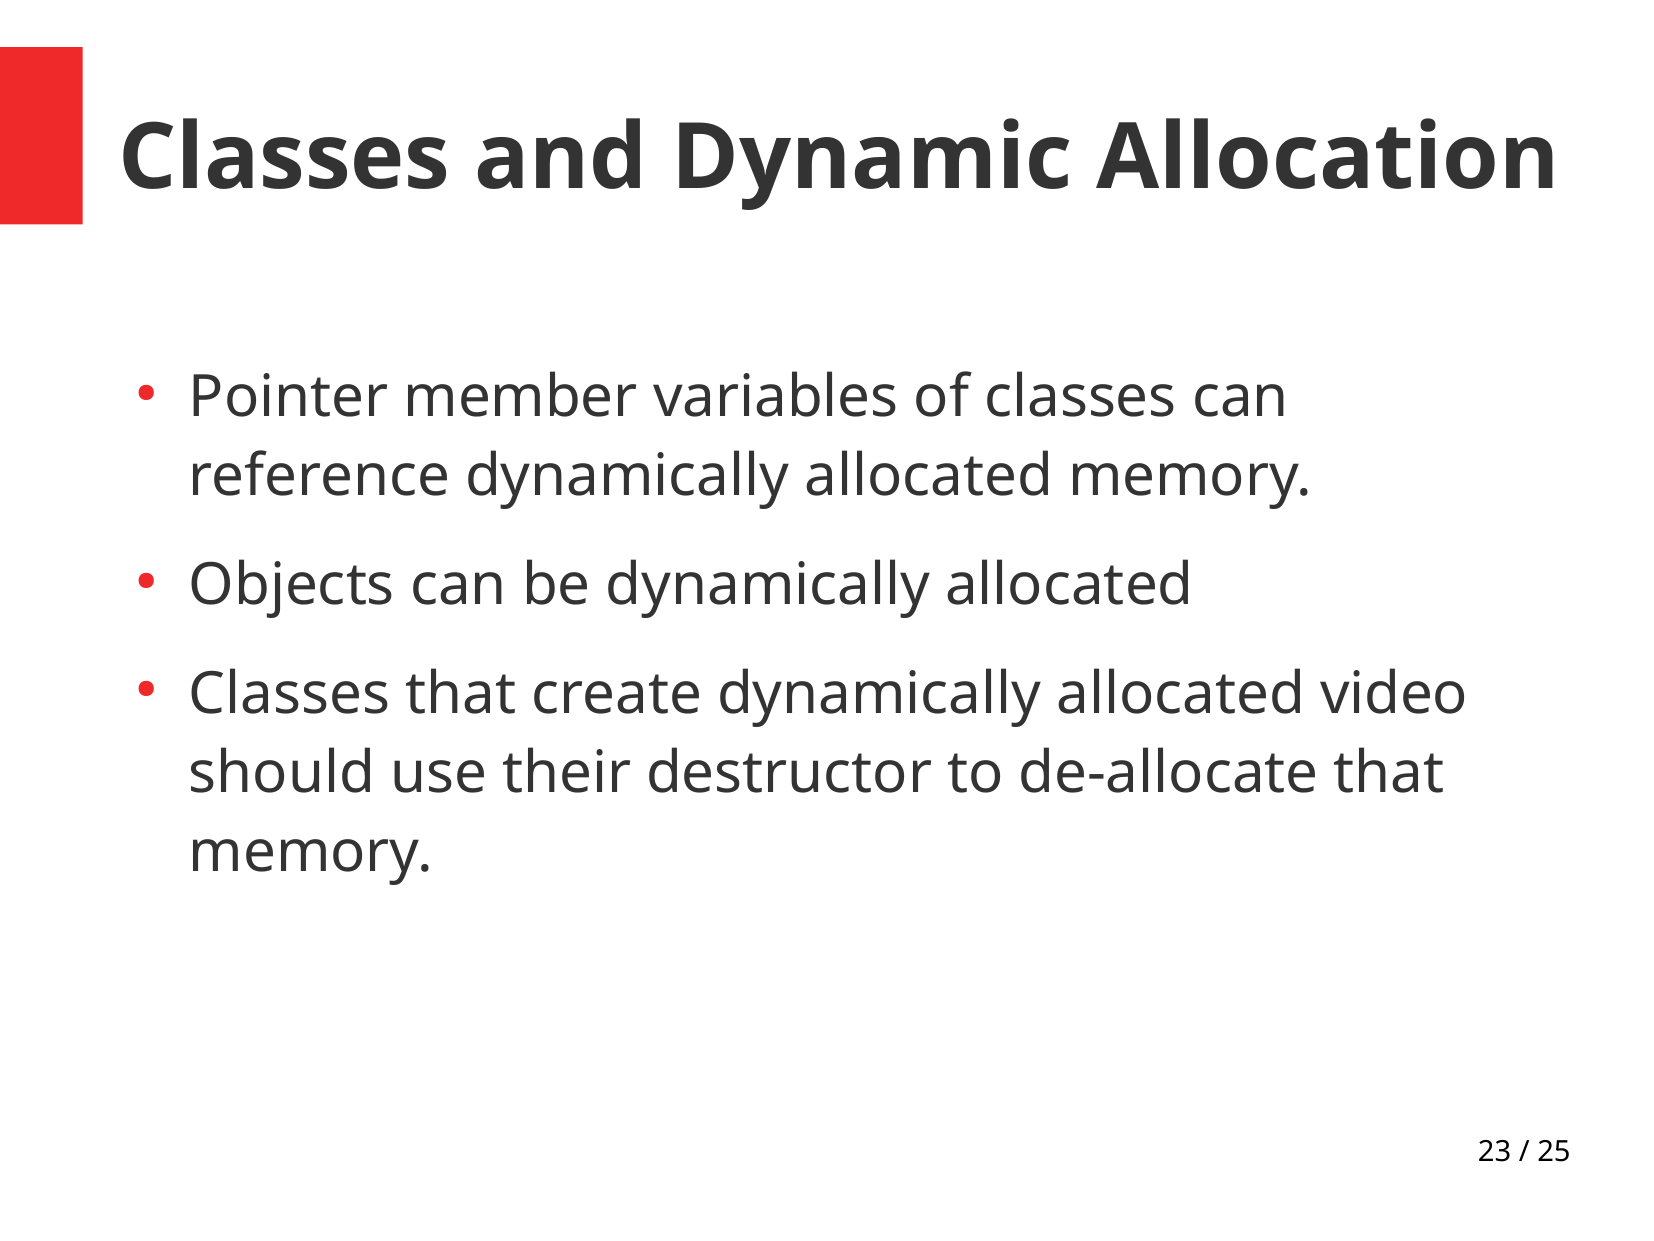

# Classes and Dynamic Allocation
Pointer member variables of classes can reference dynamically allocated memory.
Objects can be dynamically allocated
Classes that create dynamically allocated video should use their destructor to de-allocate that memory.
23